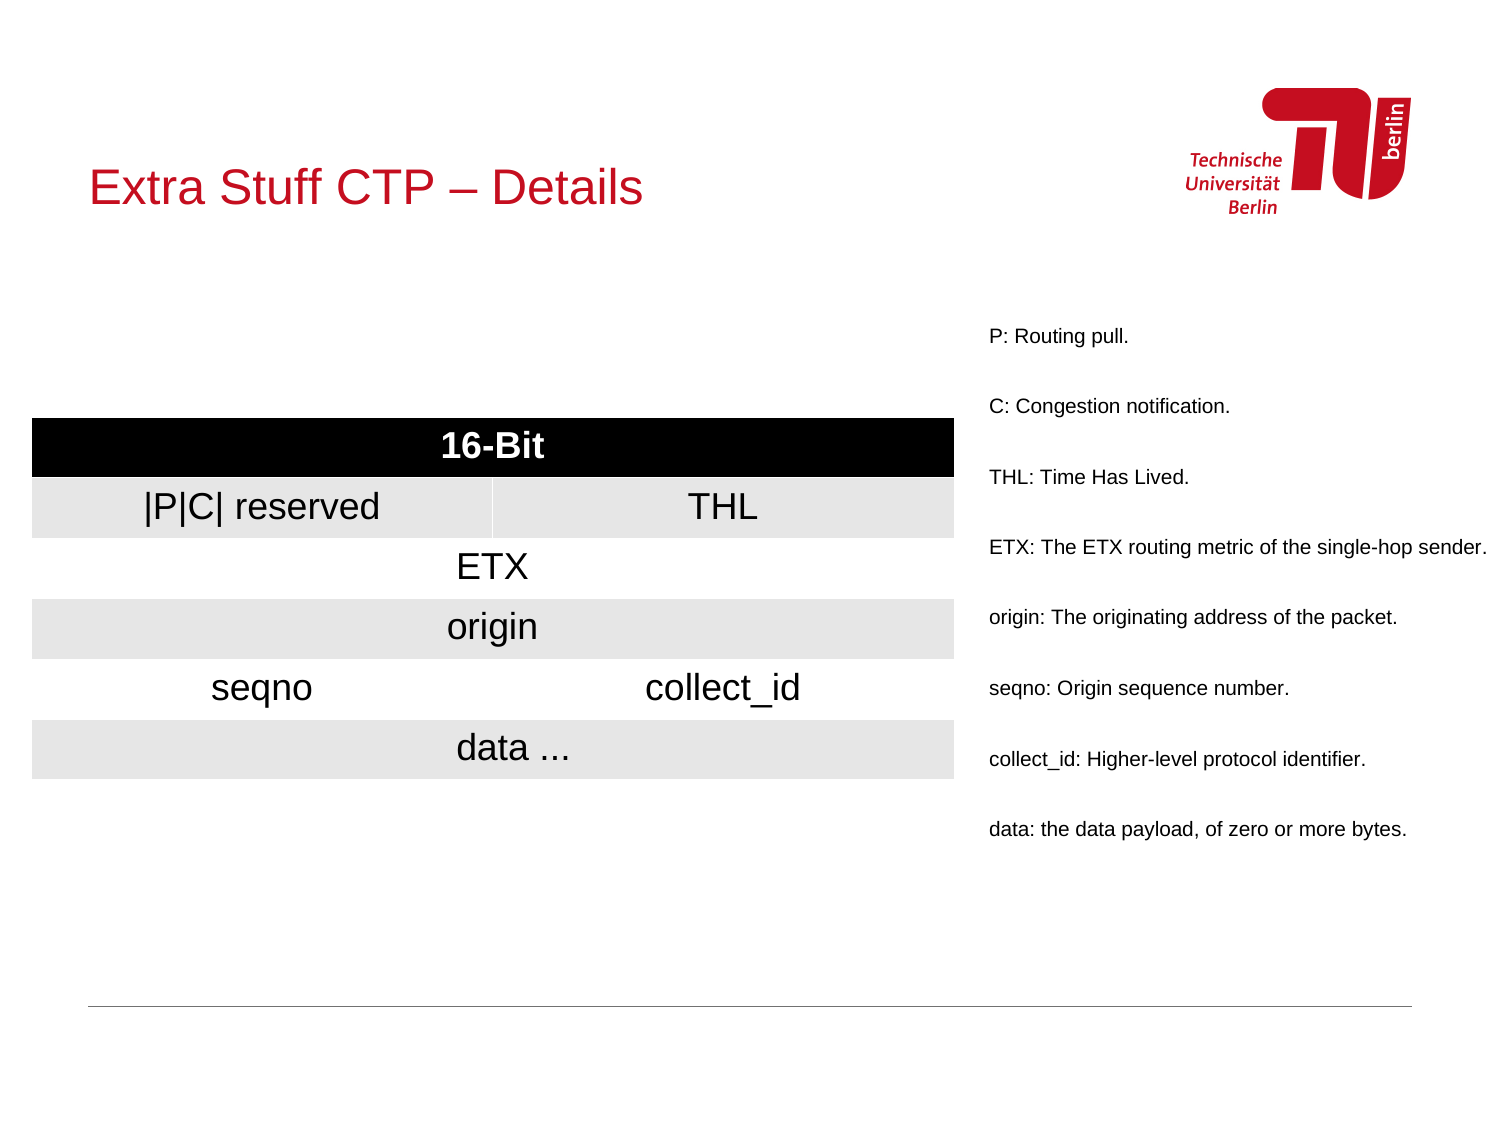

# Extra Stuff CTP – Details
P: Routing pull.
C: Congestion notification.
THL: Time Has Lived.
ETX: The ETX routing metric of the single-hop sender.
origin: The originating address of the packet.
seqno: Origin sequence number.
collect_id: Higher-level protocol identifier.
data: the data payload, of zero or more bytes.
| 16-Bit | |
| --- | --- |
| |P|C| reserved | THL |
| ETX | |
| origin | |
| seqno | collect\_id |
| data ... | |